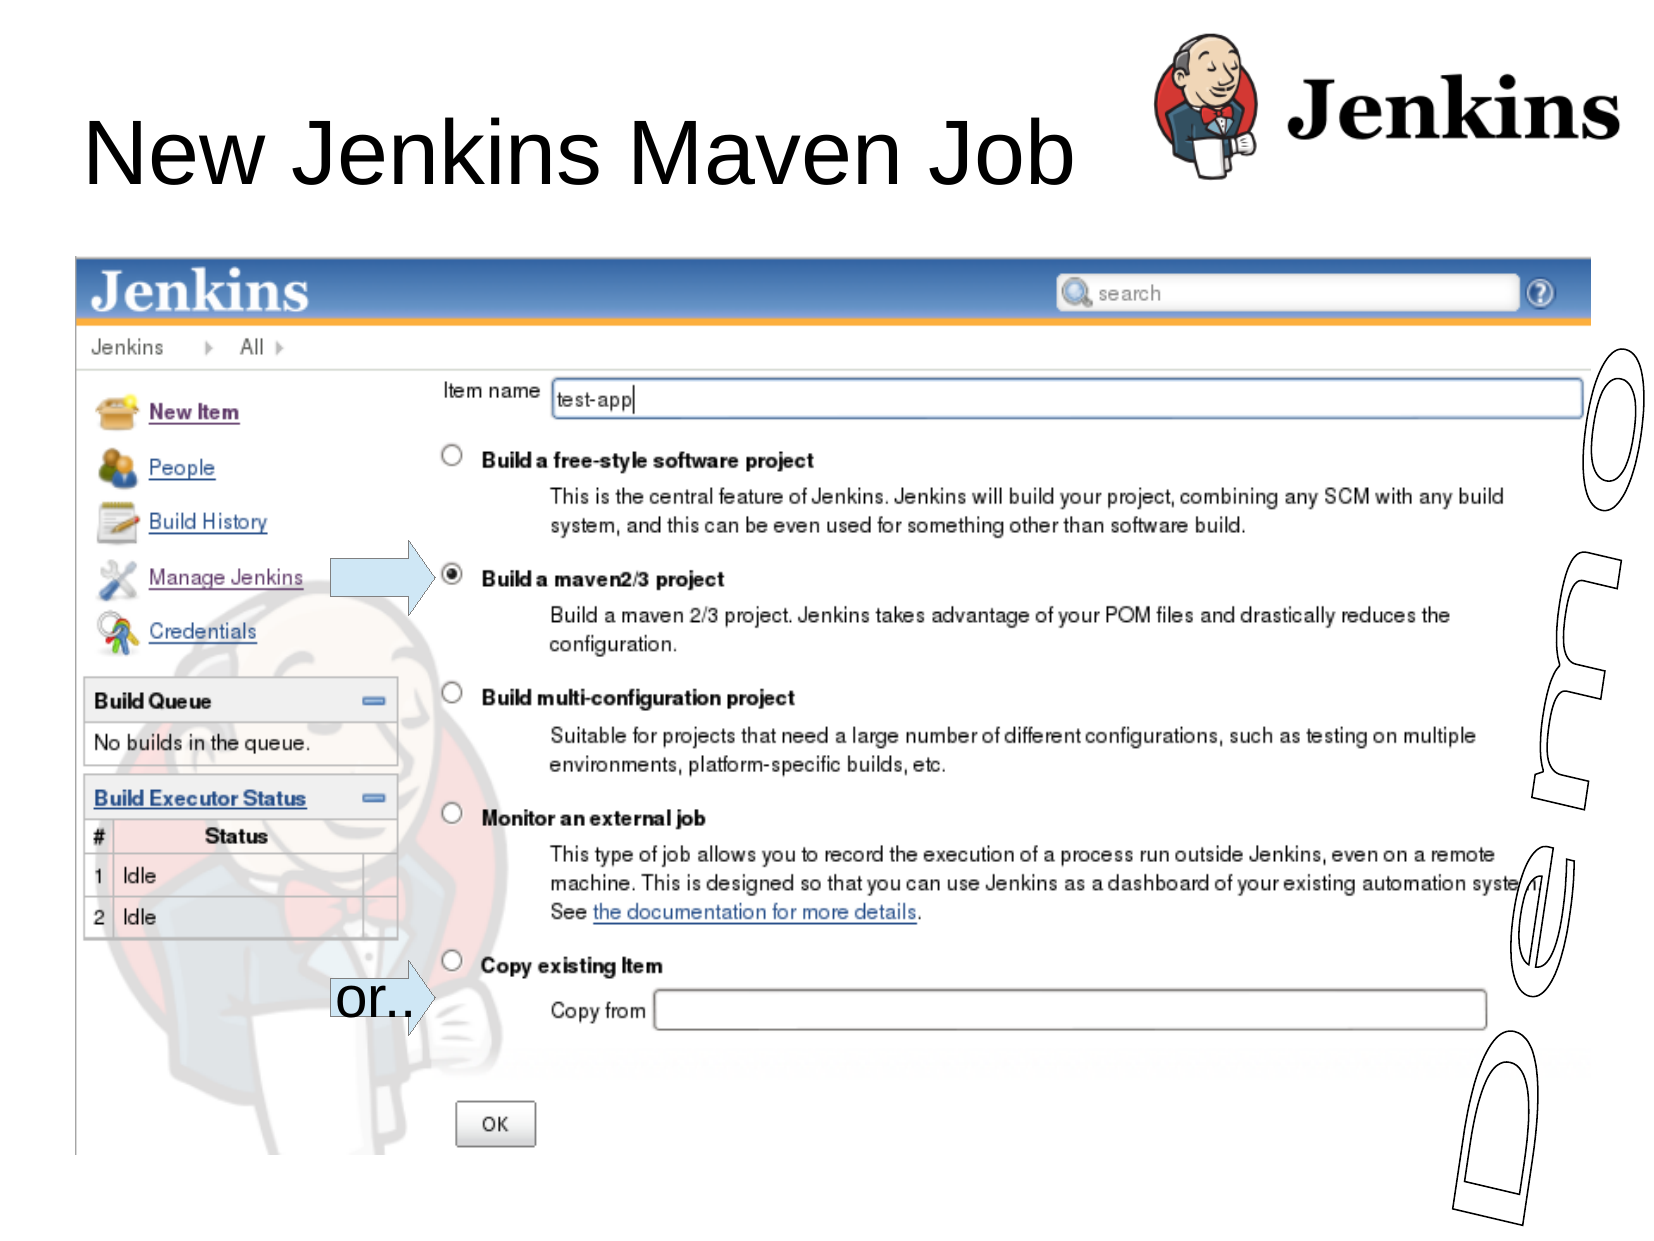

# New Jenkins Maven Job
Demo
or..